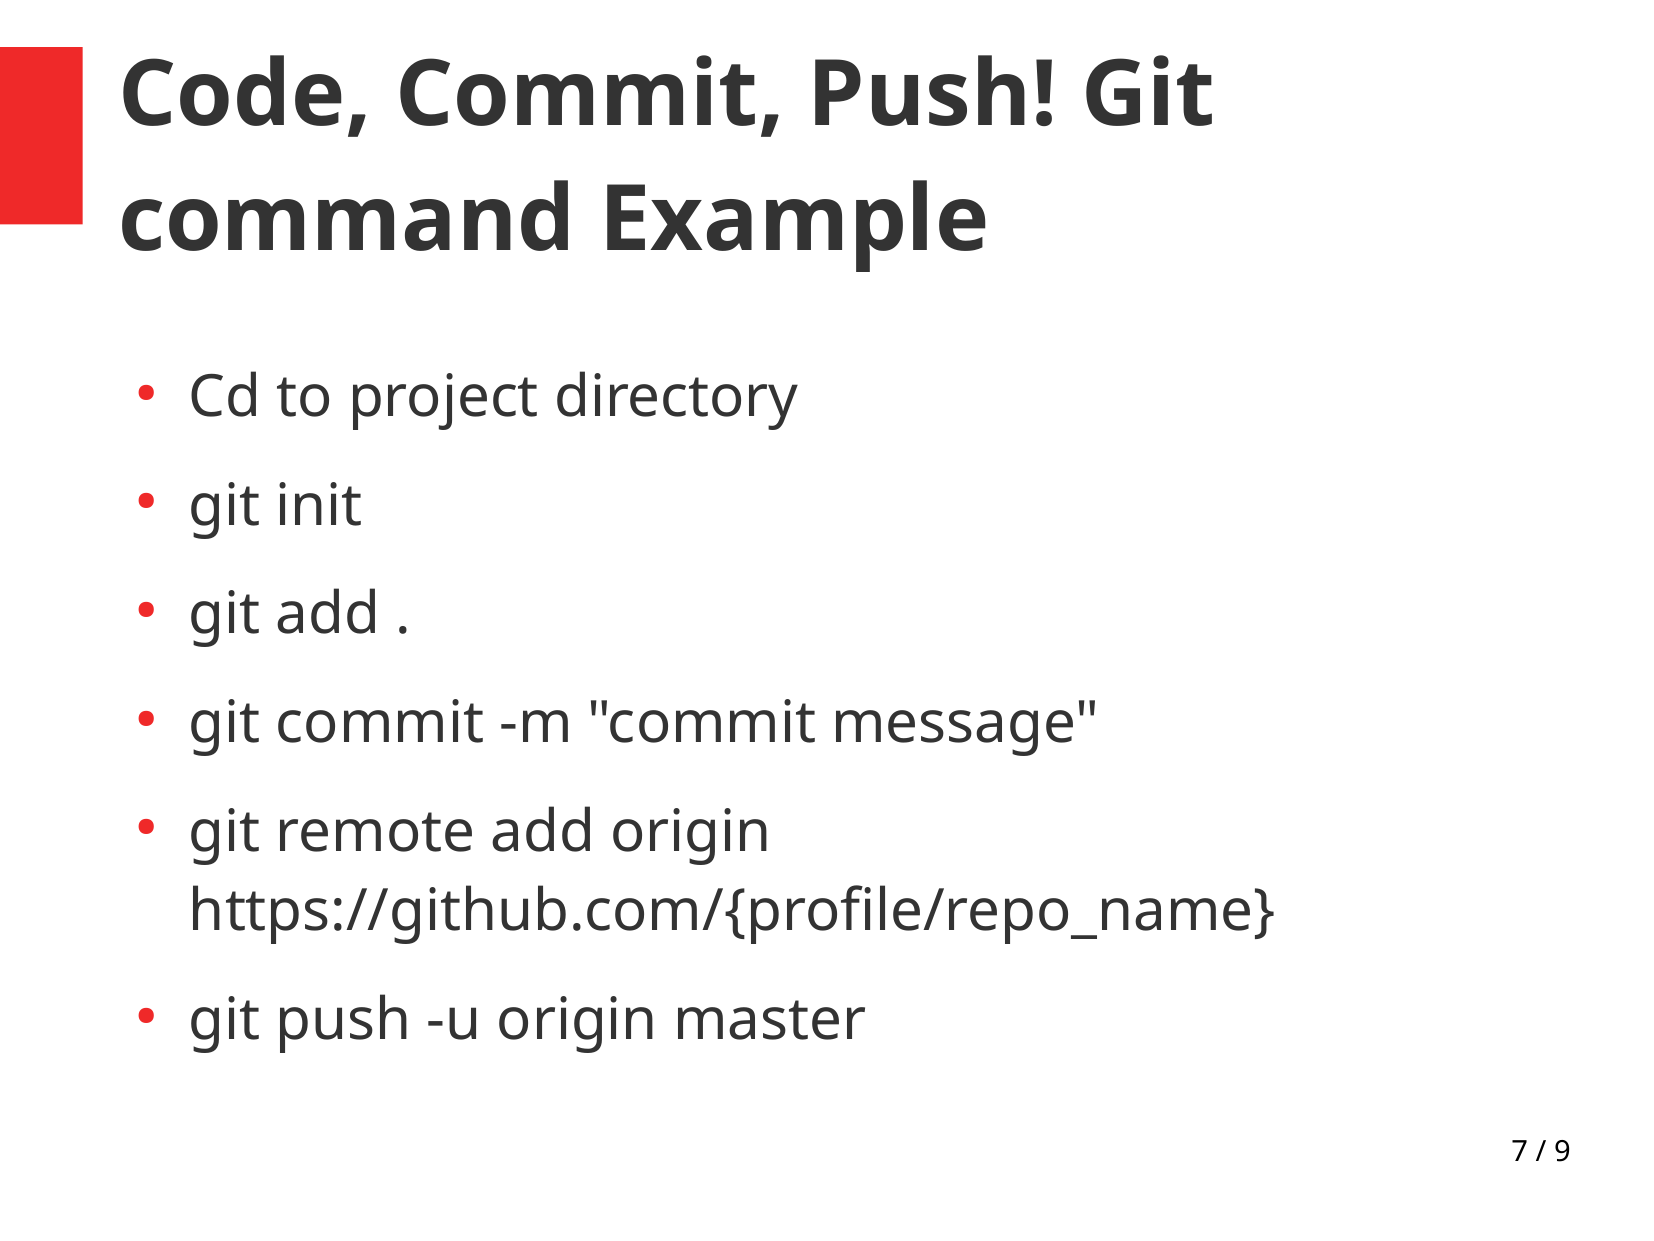

# Code, Commit, Push! Git command Example
Cd to project directory
git init
git add .
git commit -m "commit message"
git remote add origin https://github.com/{profile/repo_name}
git push -u origin master
7